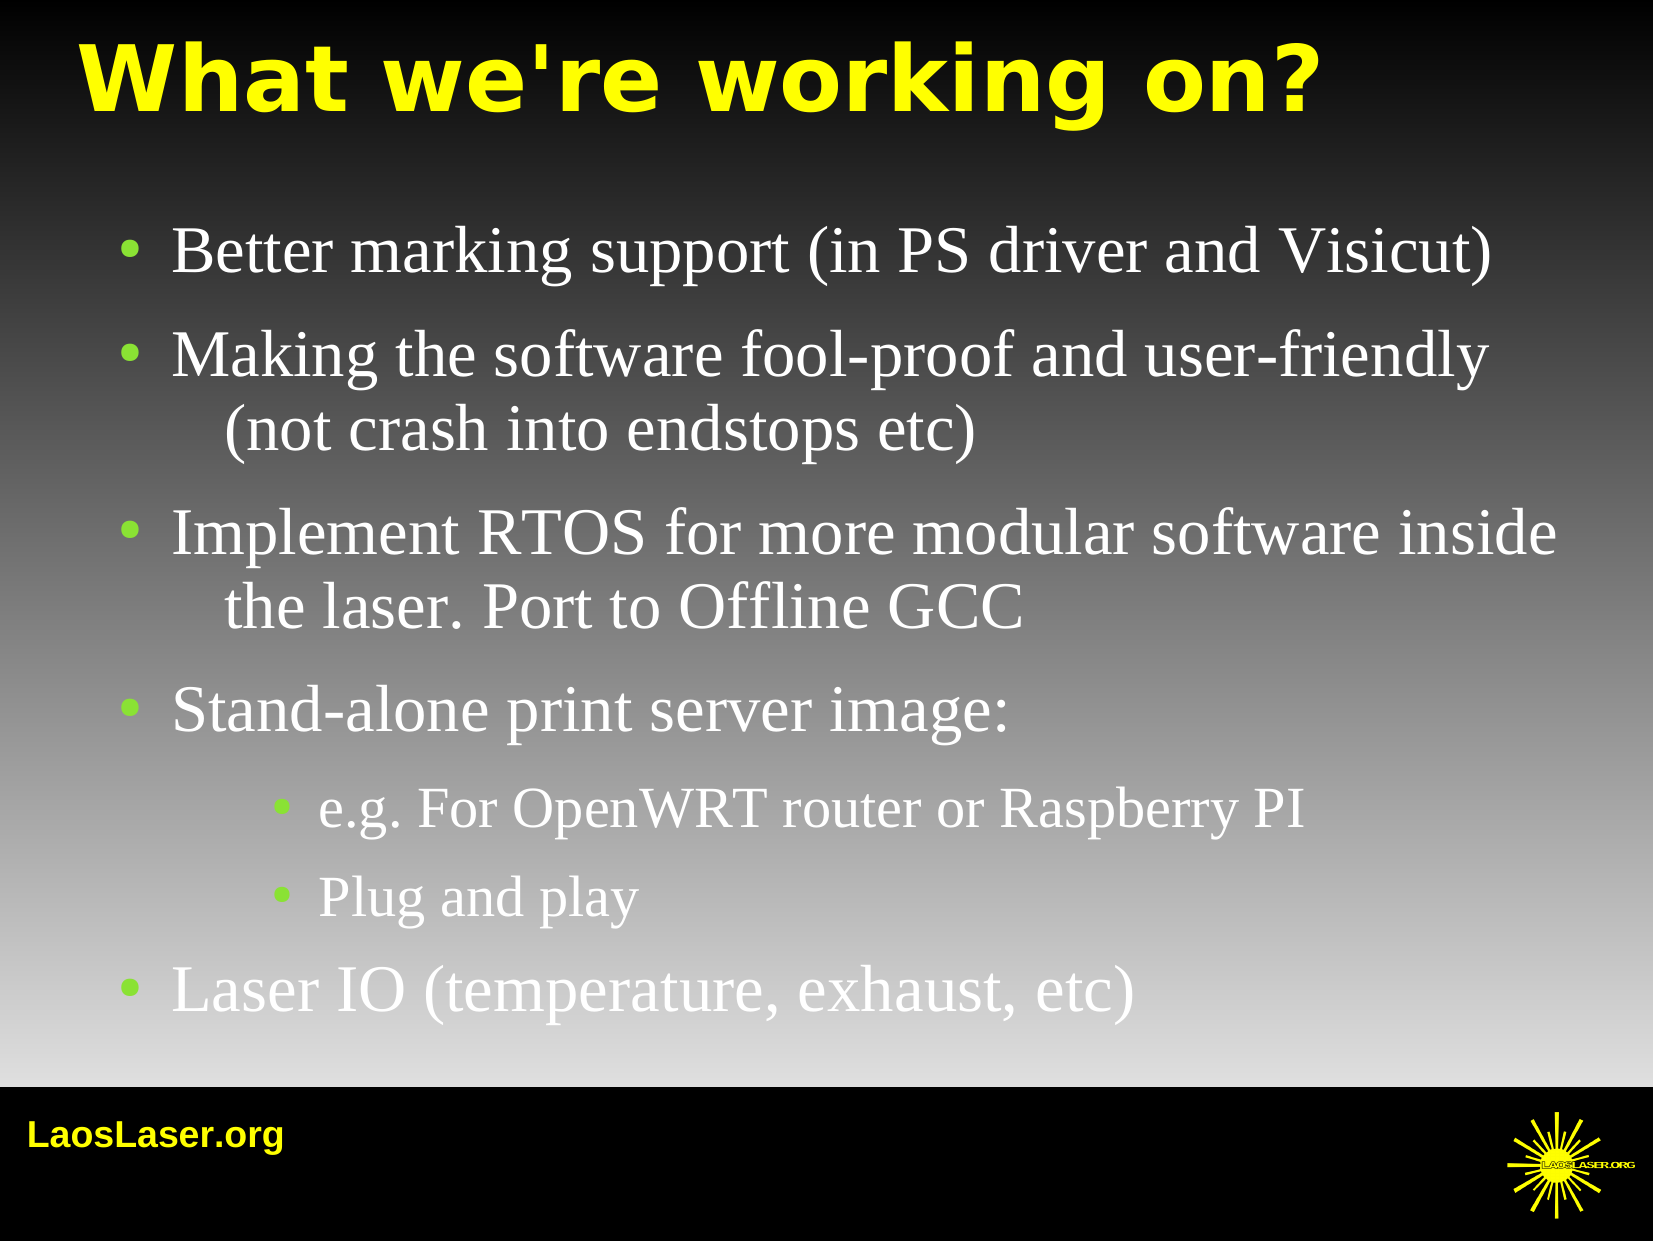

# What we're working on?
Better marking support (in PS driver and Visicut)
Making the software fool-proof and user-friendly (not crash into endstops etc)
Implement RTOS for more modular software inside the laser. Port to Offline GCC
Stand-alone print server image:
e.g. For OpenWRT router or Raspberry PI
Plug and play
Laser IO (temperature, exhaust, etc)
More info: http://www.laoslaser.org